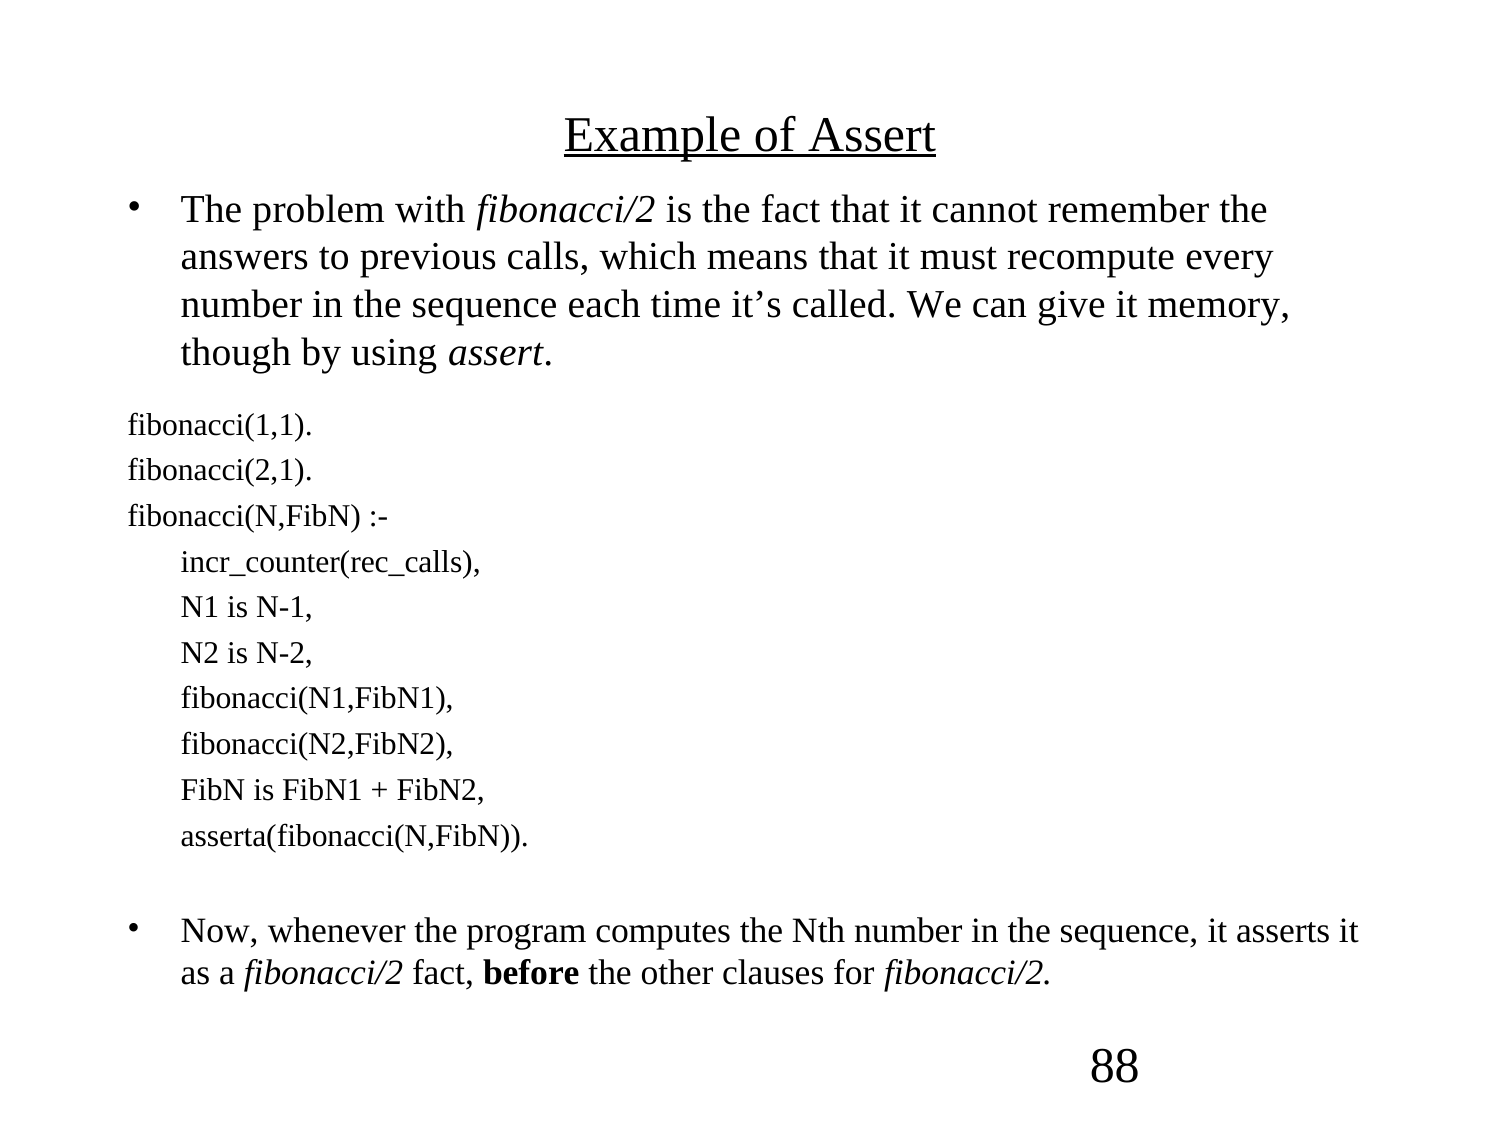

# Example of Assert
The problem with fibonacci/2 is the fact that it cannot remember the answers to previous calls, which means that it must recompute every number in the sequence each time it’s called. We can give it memory, though by using assert.
fibonacci(1,1).
fibonacci(2,1).
fibonacci(N,FibN) :-
	incr_counter(rec_calls),
	N1 is N-1,
	N2 is N-2,
	fibonacci(N1,FibN1),
	fibonacci(N2,FibN2),
	FibN is FibN1 + FibN2,
	asserta(fibonacci(N,FibN)).
Now, whenever the program computes the Nth number in the sequence, it asserts it as a fibonacci/2 fact, before the other clauses for fibonacci/2.
88